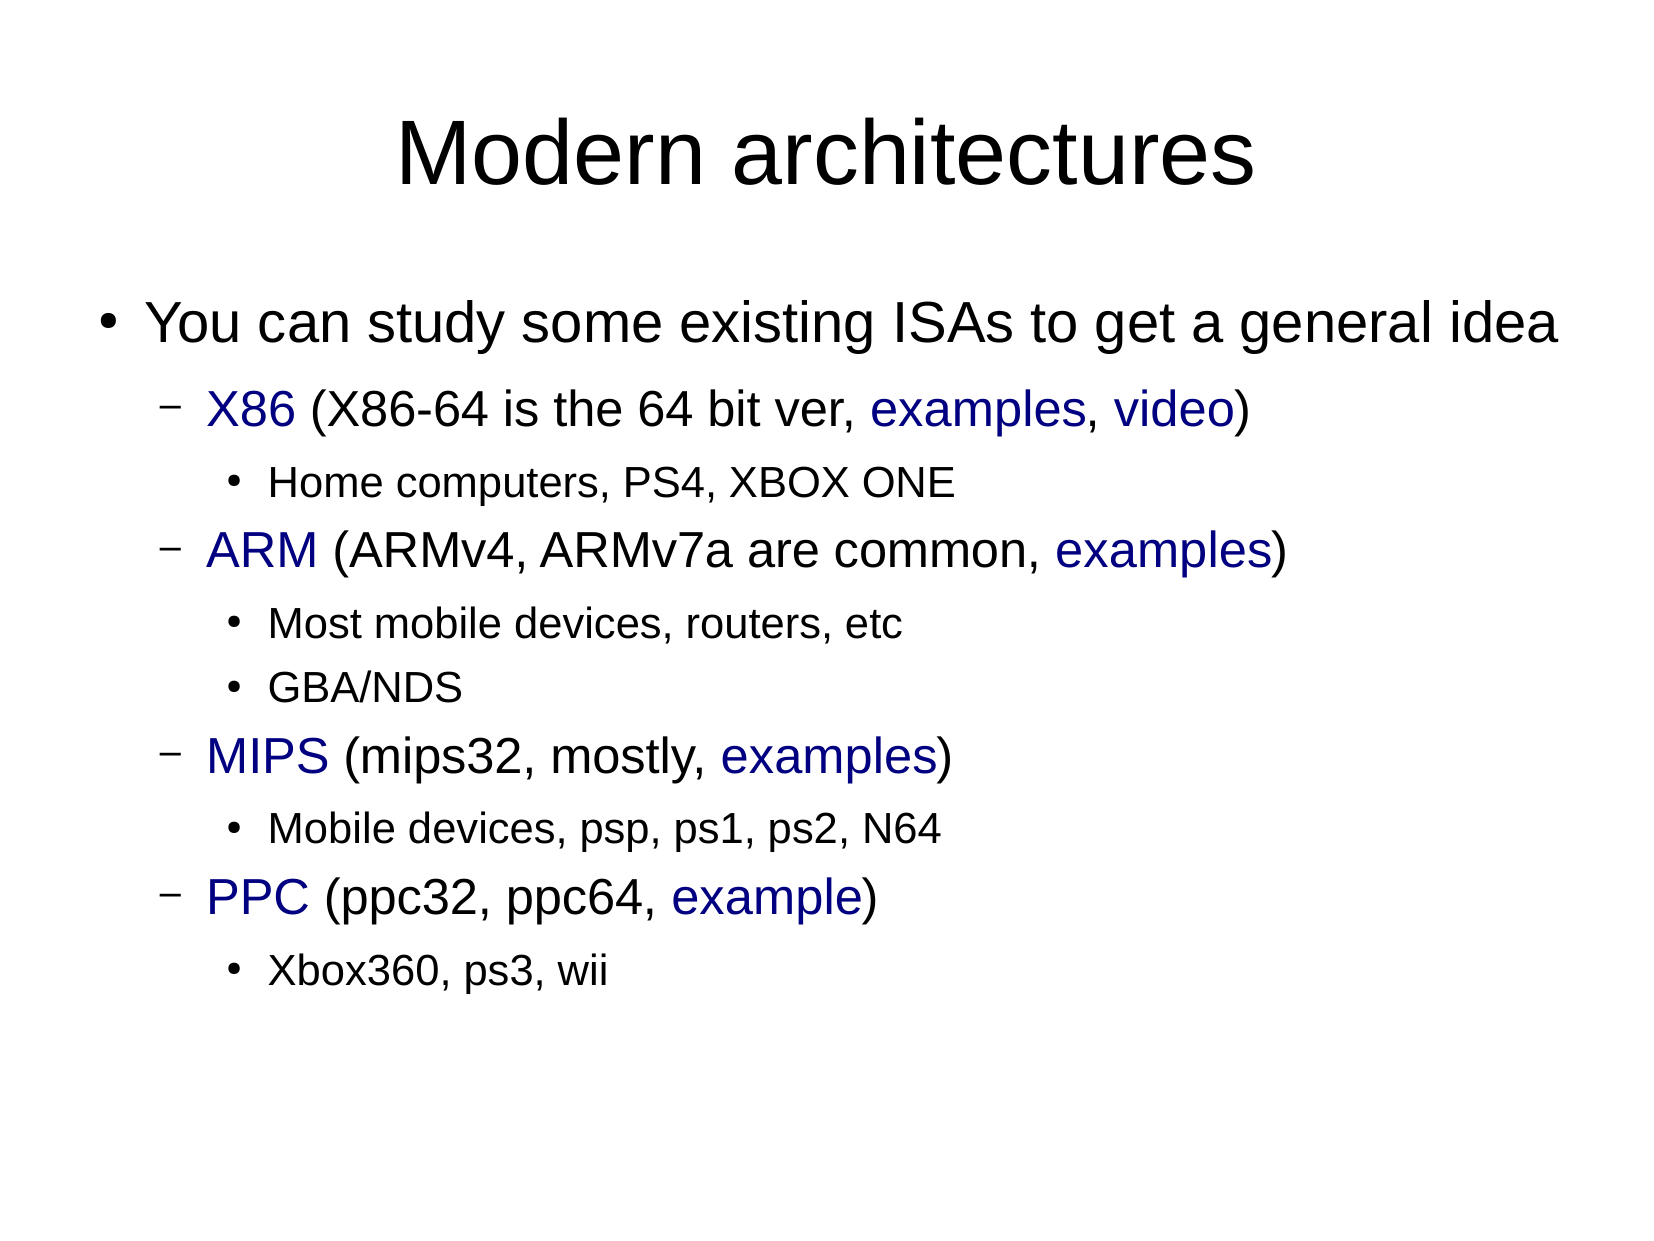

# Modern architectures
You can study some existing ISAs to get a general idea
X86 (X86-64 is the 64 bit ver, examples, video)
Home computers, PS4, XBOX ONE
ARM (ARMv4, ARMv7a are common, examples)
Most mobile devices, routers, etc
GBA/NDS
MIPS (mips32, mostly, examples)
Mobile devices, psp, ps1, ps2, N64
PPC (ppc32, ppc64, example)
Xbox360, ps3, wii